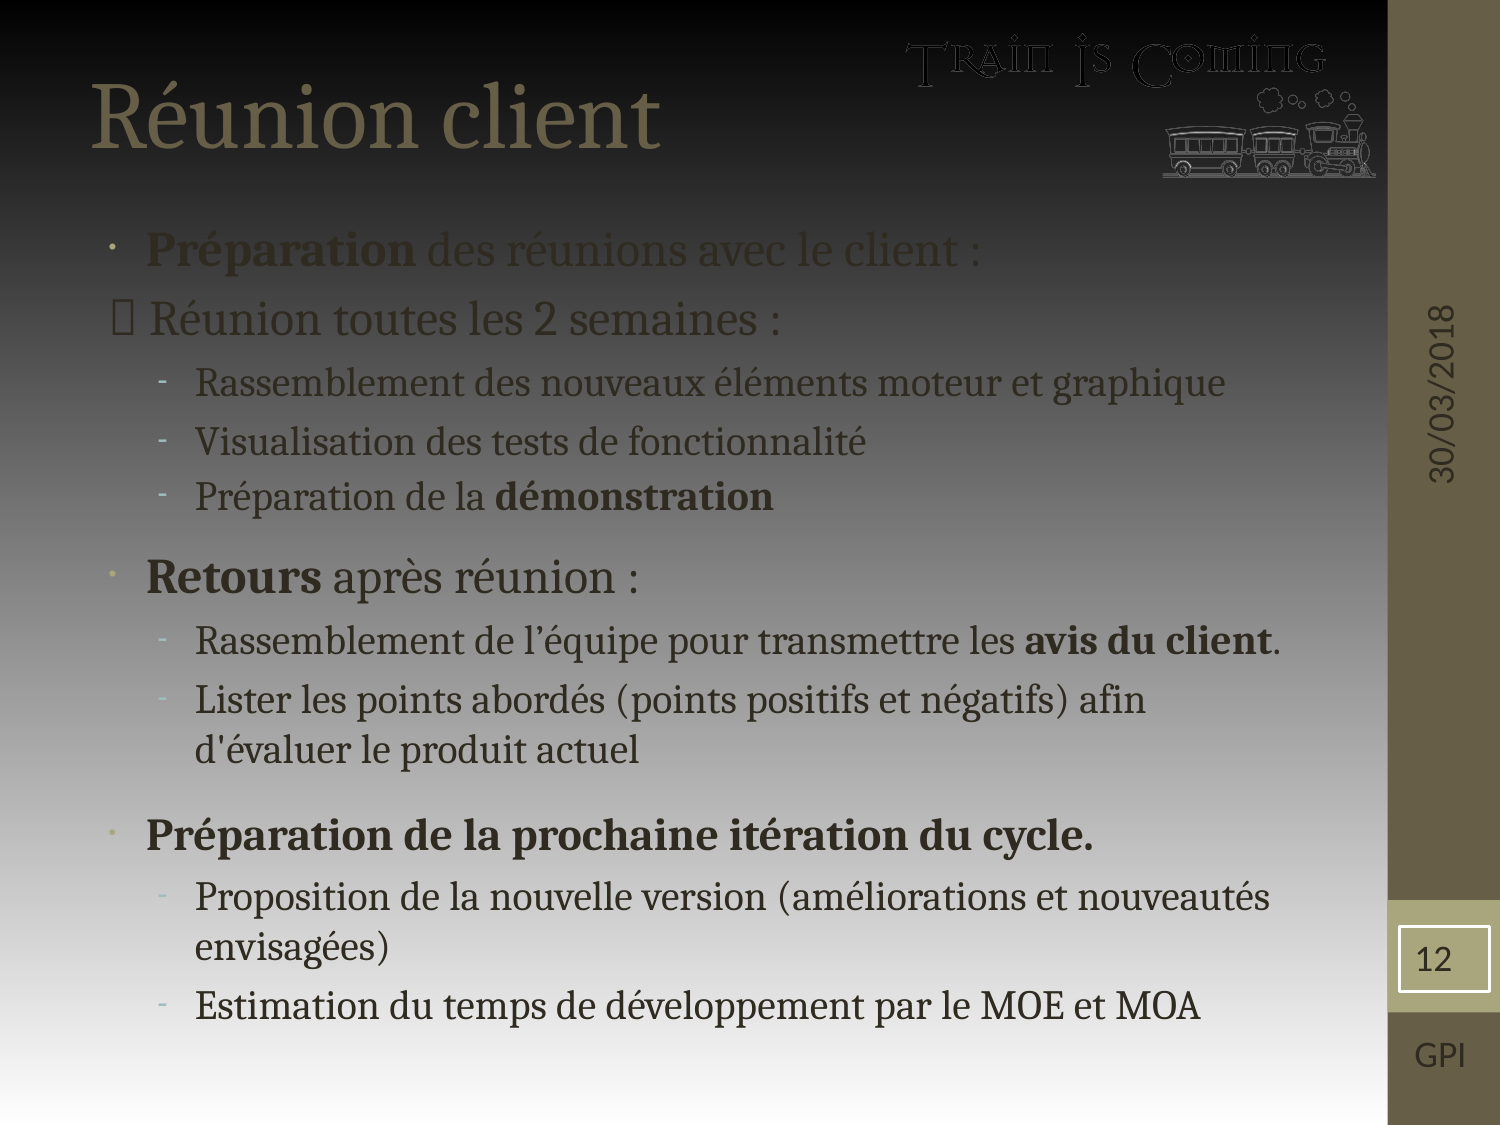

# Réunion client
Préparation des réunions avec le client :
 Réunion toutes les 2 semaines :
Rassemblement des nouveaux éléments moteur et graphique
Visualisation des tests de fonctionnalité
Préparation de la démonstration
Retours après réunion :
Rassemblement de l’équipe pour transmettre les avis du client.
Lister les points abordés (points positifs et négatifs) afin d'évaluer le produit actuel
Préparation de la prochaine itération du cycle.
Proposition de la nouvelle version (améliorations et nouveautés envisagées)
Estimation du temps de développement par le MOE et MOA
30/03/2018
GPI